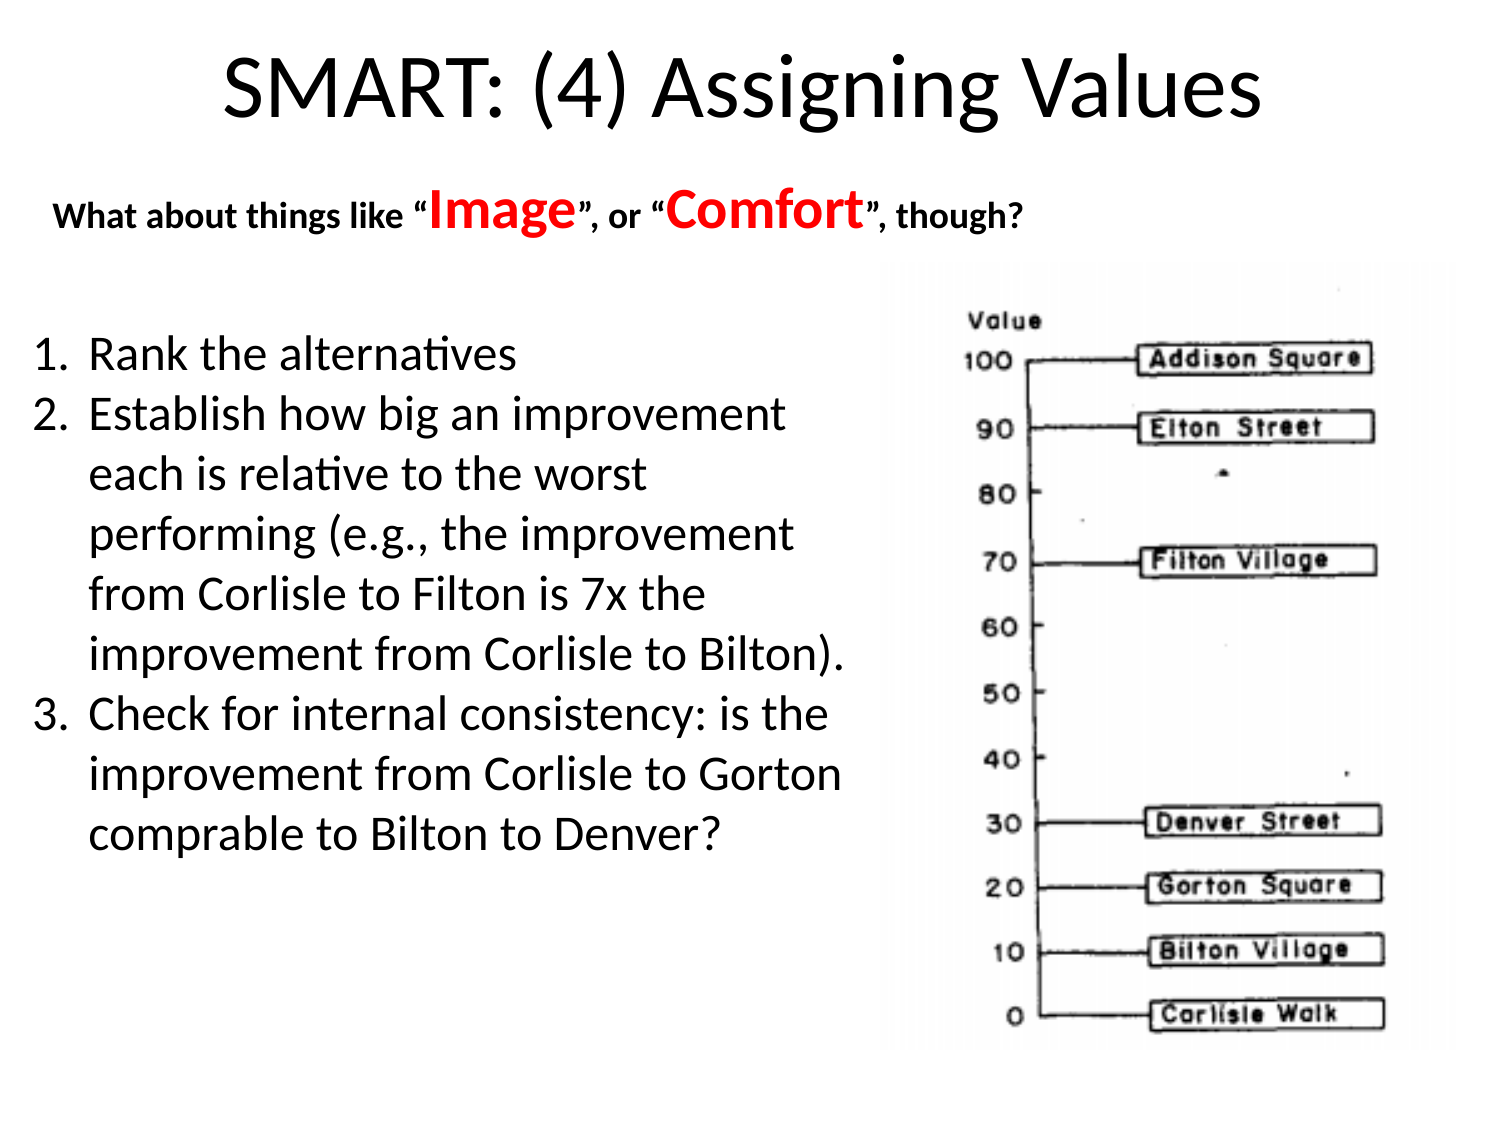

SMART: (4) Assigning Values
What about things like “Image”, or “Comfort”, though?
Rank the alternatives
Establish how big an improvement each is relative to the worst performing (e.g., the improvement from Corlisle to Filton is 7x the improvement from Corlisle to Bilton).
Check for internal consistency: is the improvement from Corlisle to Gorton comprable to Bilton to Denver?